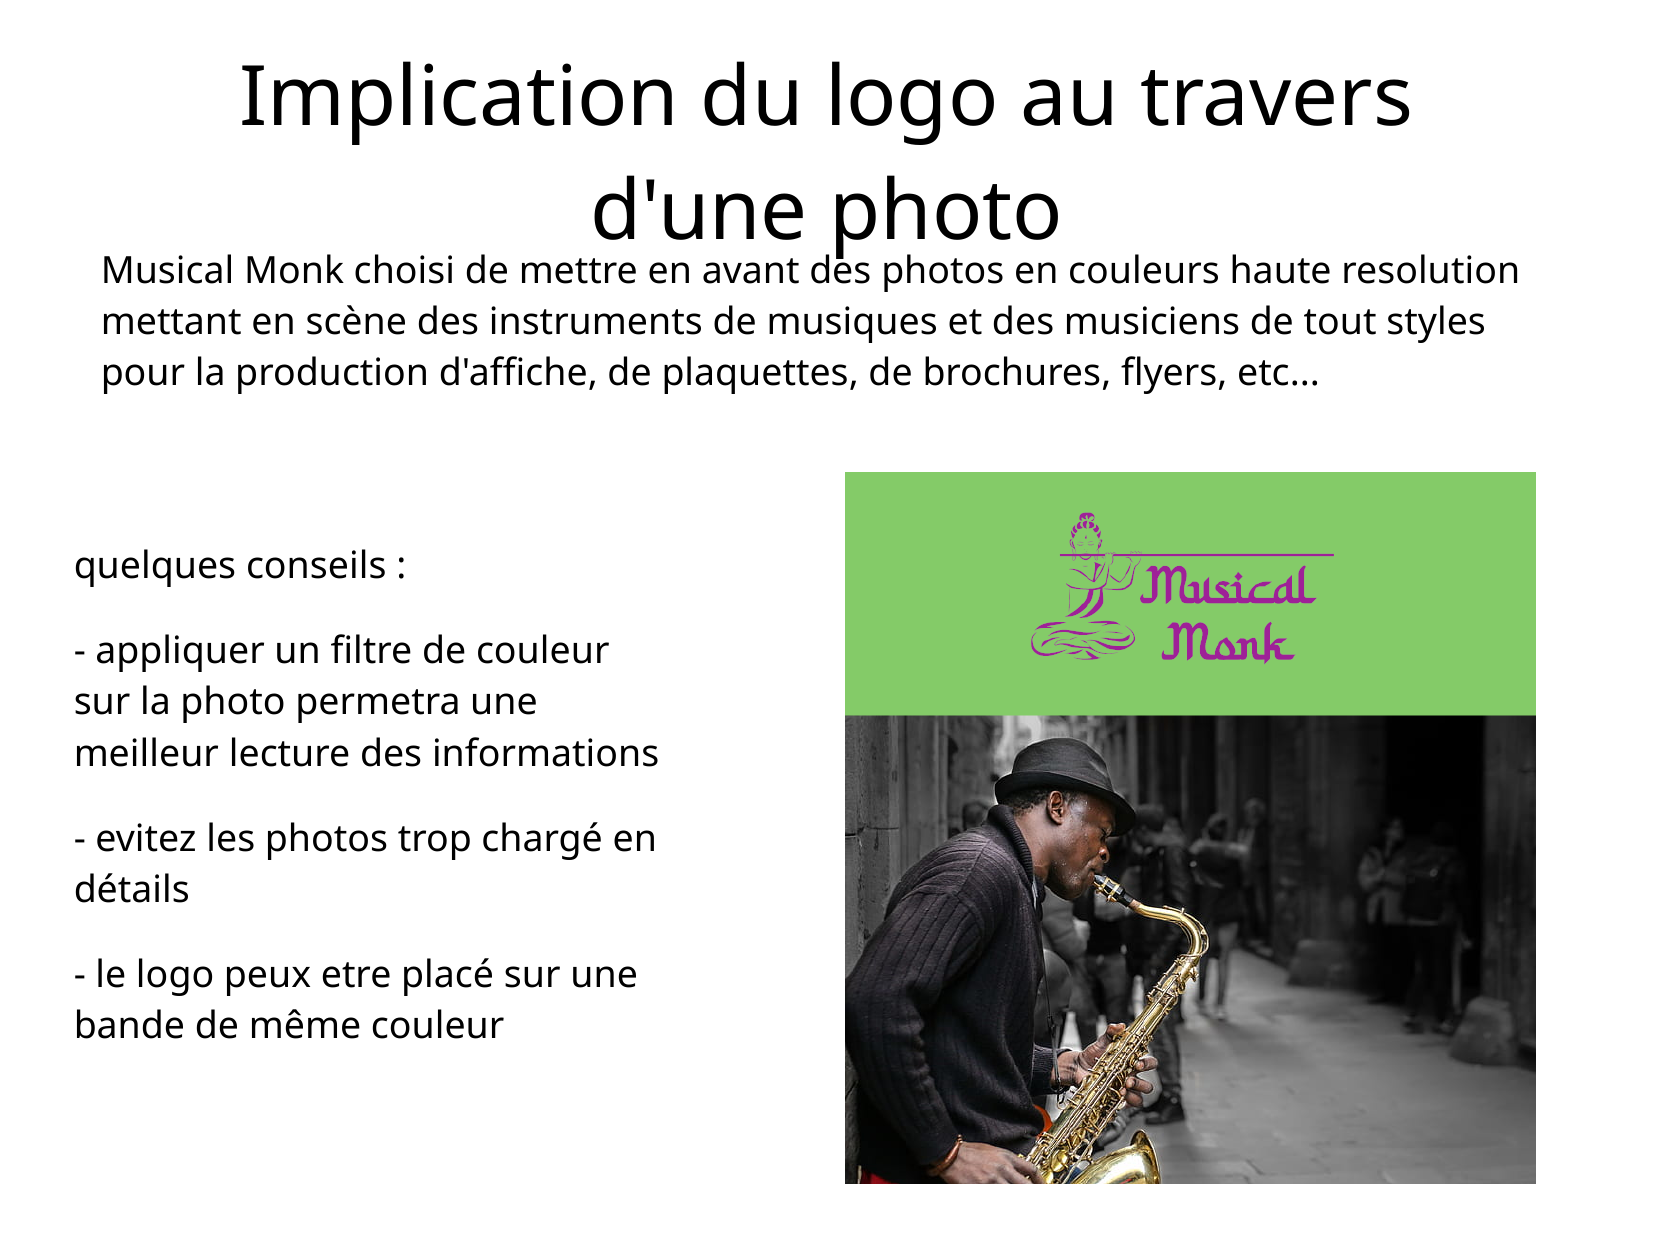

Implication du logo au travers d'une photo
Musical Monk choisi de mettre en avant des photos en couleurs haute resolution mettant en scène des instruments de musiques et des musiciens de tout styles pour la production d'affiche, de plaquettes, de brochures, flyers, etc...
quelques conseils :
- appliquer un filtre de couleur sur la photo permetra une meilleur lecture des informations
- evitez les photos trop chargé en détails
- le logo peux etre placé sur une bande de même couleur